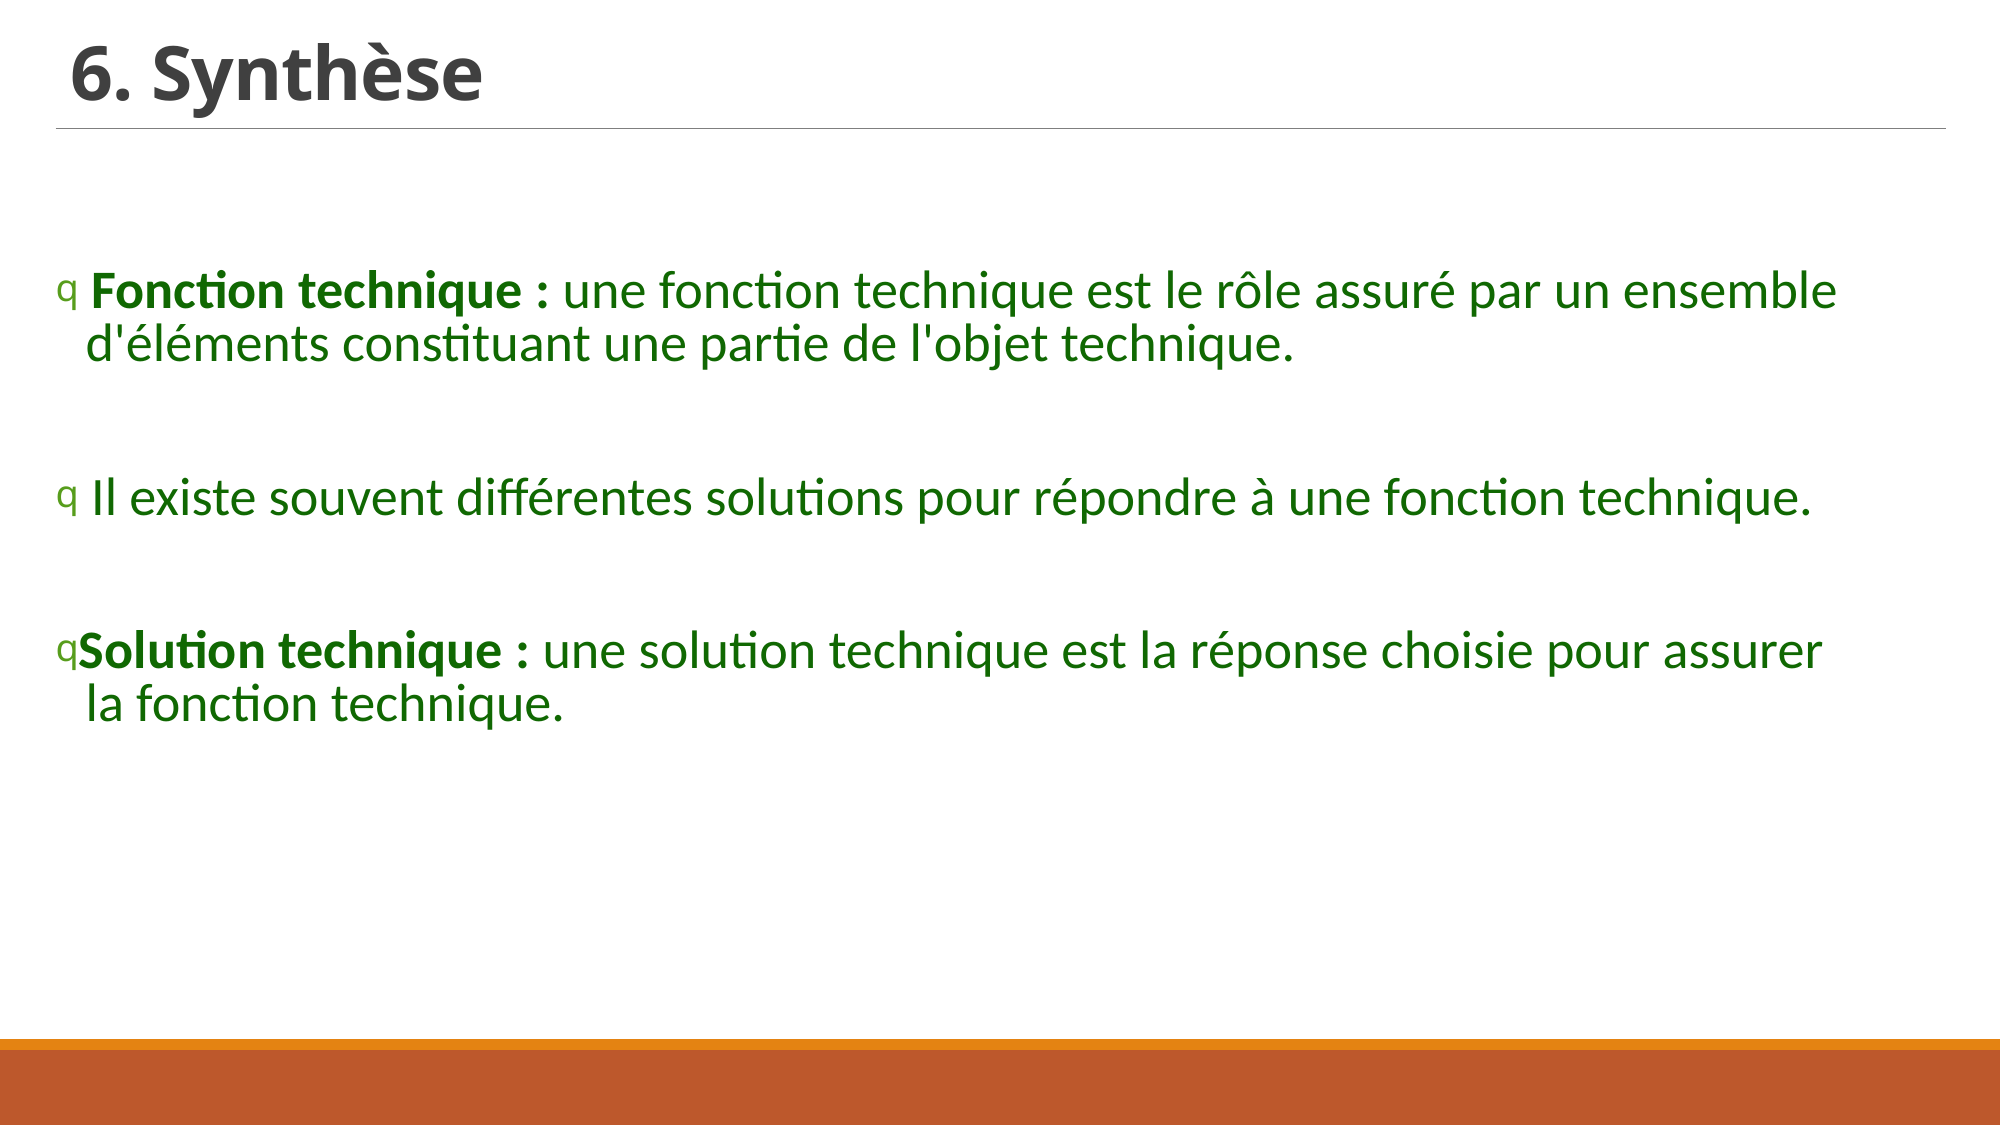

# 6. Synthèse
 Fonction technique : une fonction technique est le rôle assuré par un ensemble d'éléments constituant une partie de l'objet technique.
 Il existe souvent différentes solutions pour répondre à une fonction technique.
Solution technique : une solution technique est la réponse choisie pour assurer la fonction technique.